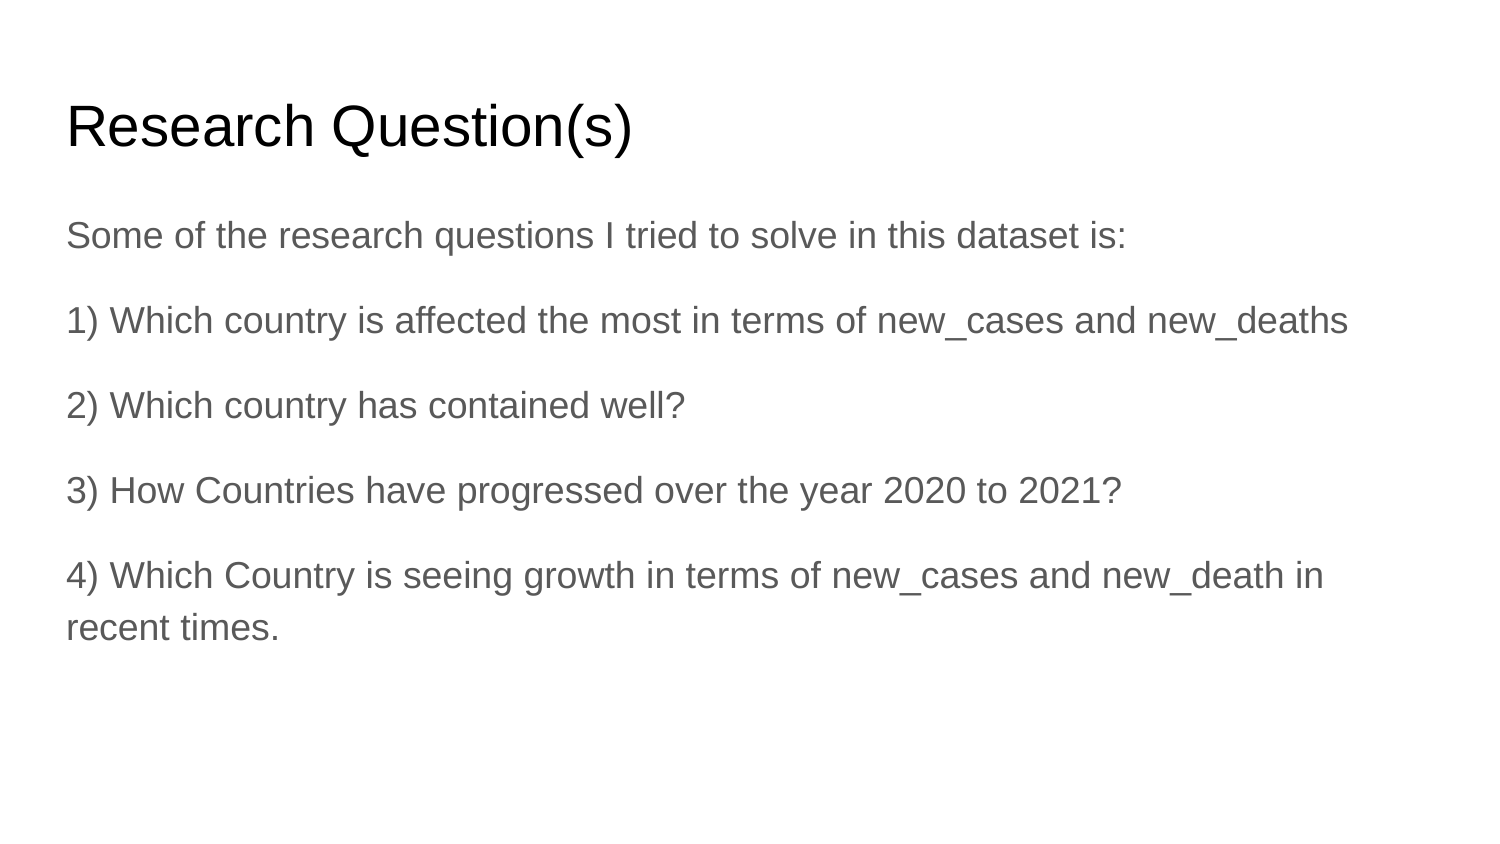

# Research Question(s)
Some of the research questions I tried to solve in this dataset is:
1) Which country is affected the most in terms of new_cases and new_deaths
2) Which country has contained well?
3) How Countries have progressed over the year 2020 to 2021?
4) Which Country is seeing growth in terms of new_cases and new_death in recent times.